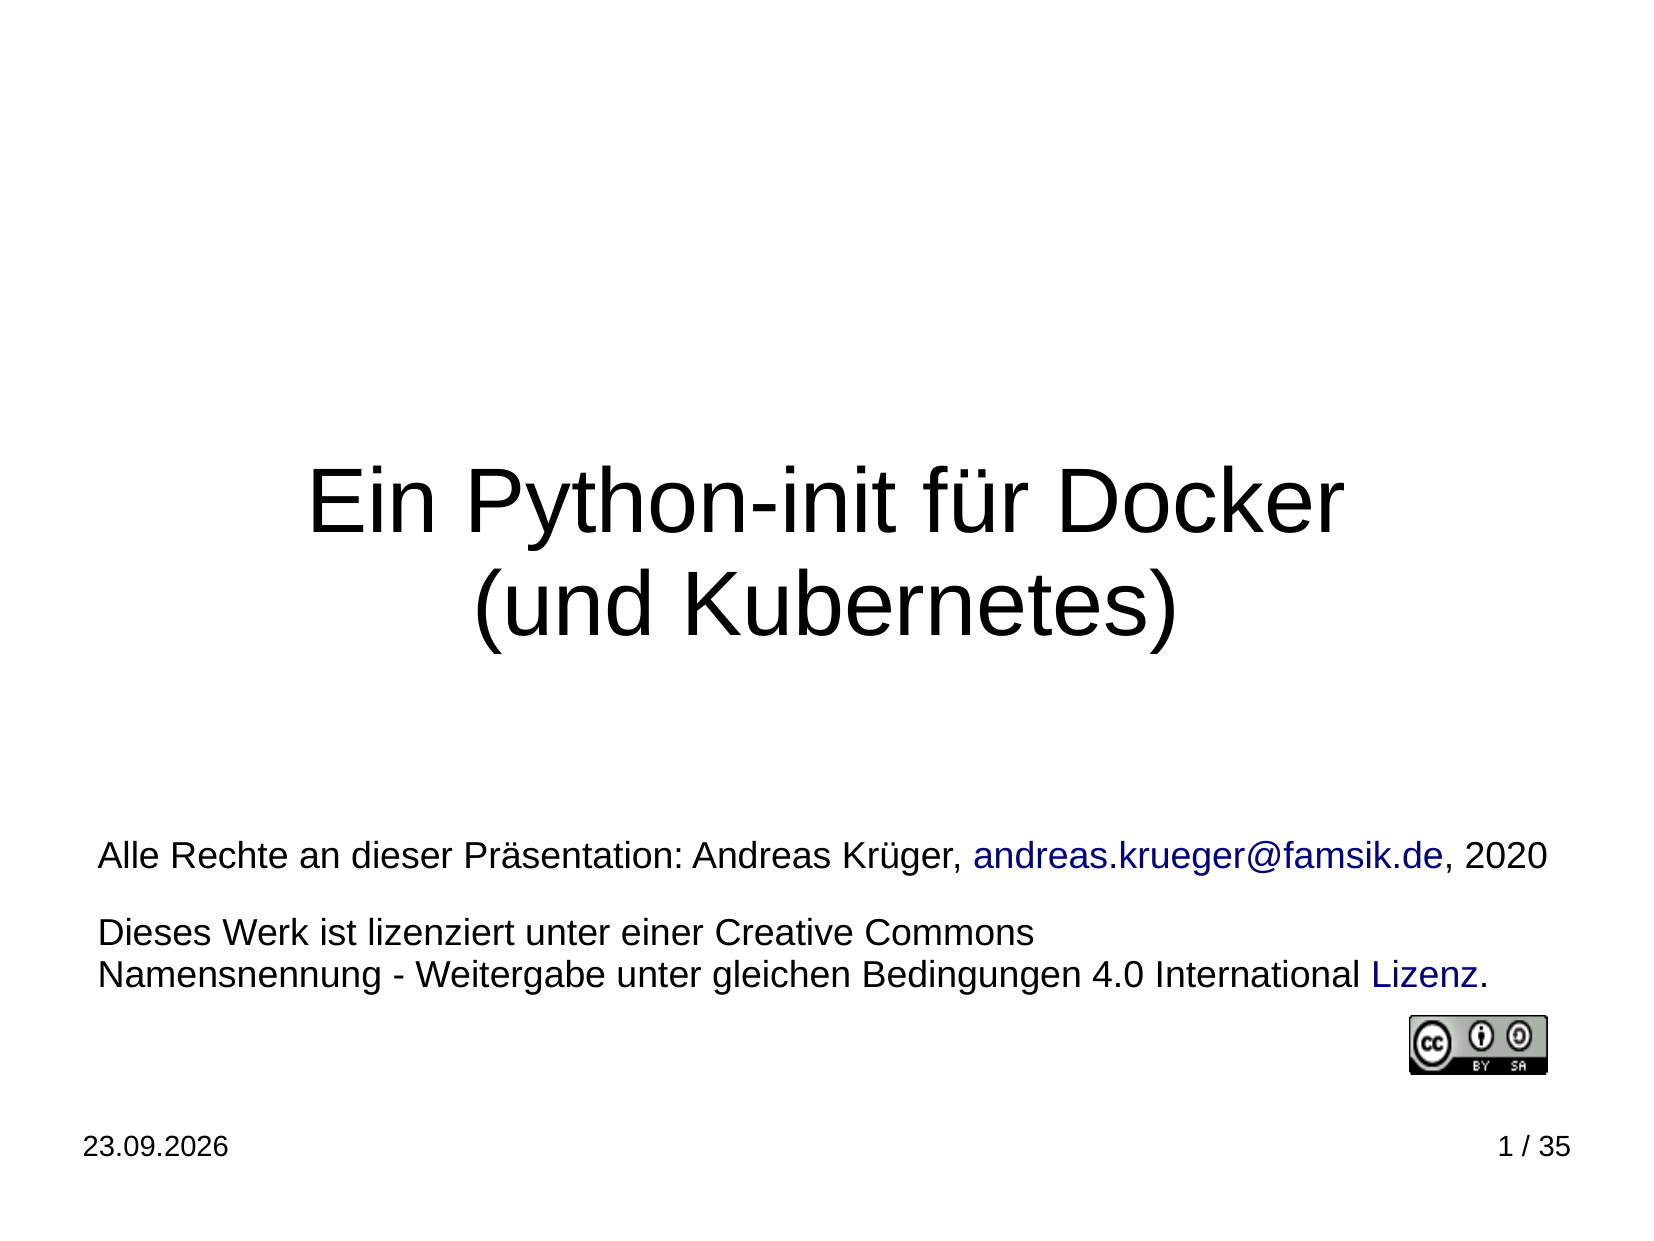

# Ein Python-init für Docker (und Kubernetes)
Alle Rechte an dieser Präsentation: Andreas Krüger, andreas.krueger@famsik.de, 2020
Dieses Werk ist lizenziert unter einer Creative Commons
Namensnennung - Weitergabe unter gleichen Bedingungen 4.0 International Lizenz.